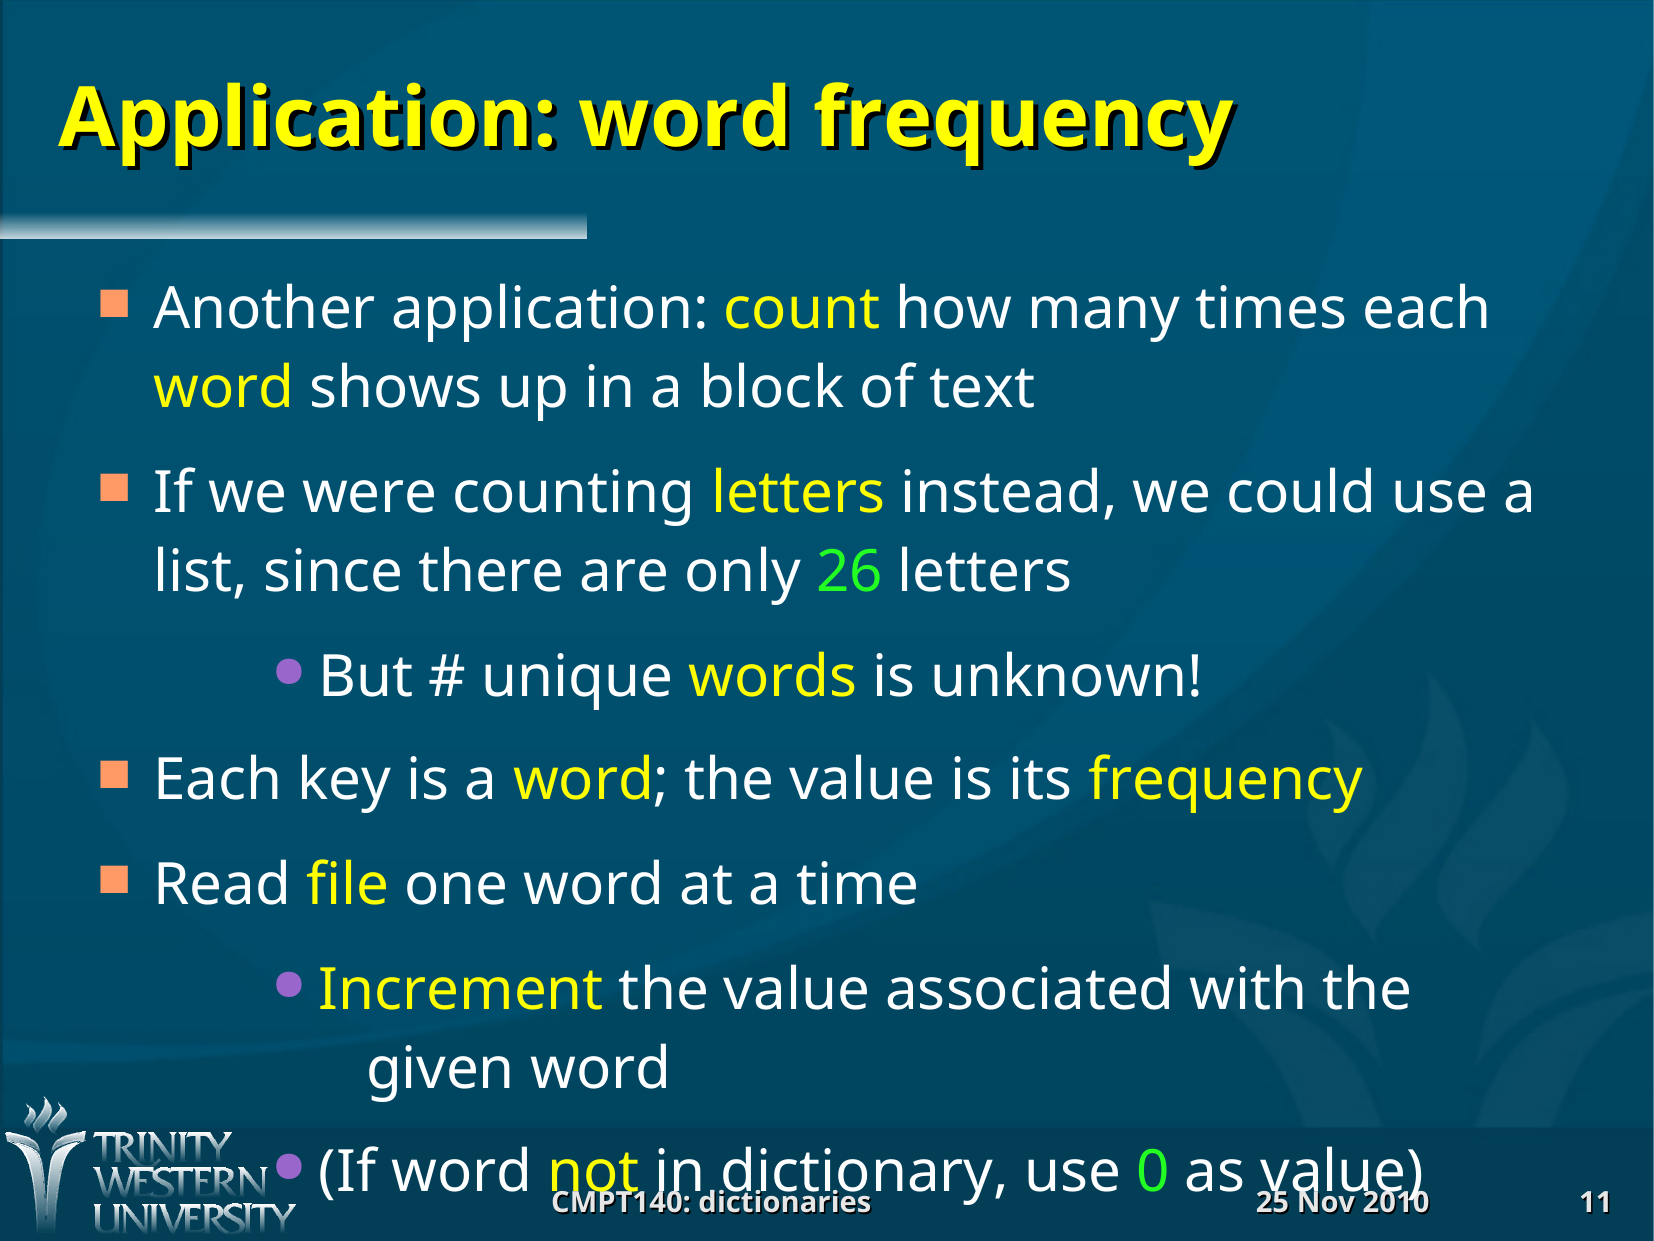

# Application: word frequency
Another application: count how many times each word shows up in a block of text
If we were counting letters instead, we could use a list, since there are only 26 letters
But # unique words is unknown!
Each key is a word; the value is its frequency
Read file one word at a time
Increment the value associated with the given word
(If word not in dictionary, use 0 as value)
CMPT140: dictionaries
25 Nov 2010
11